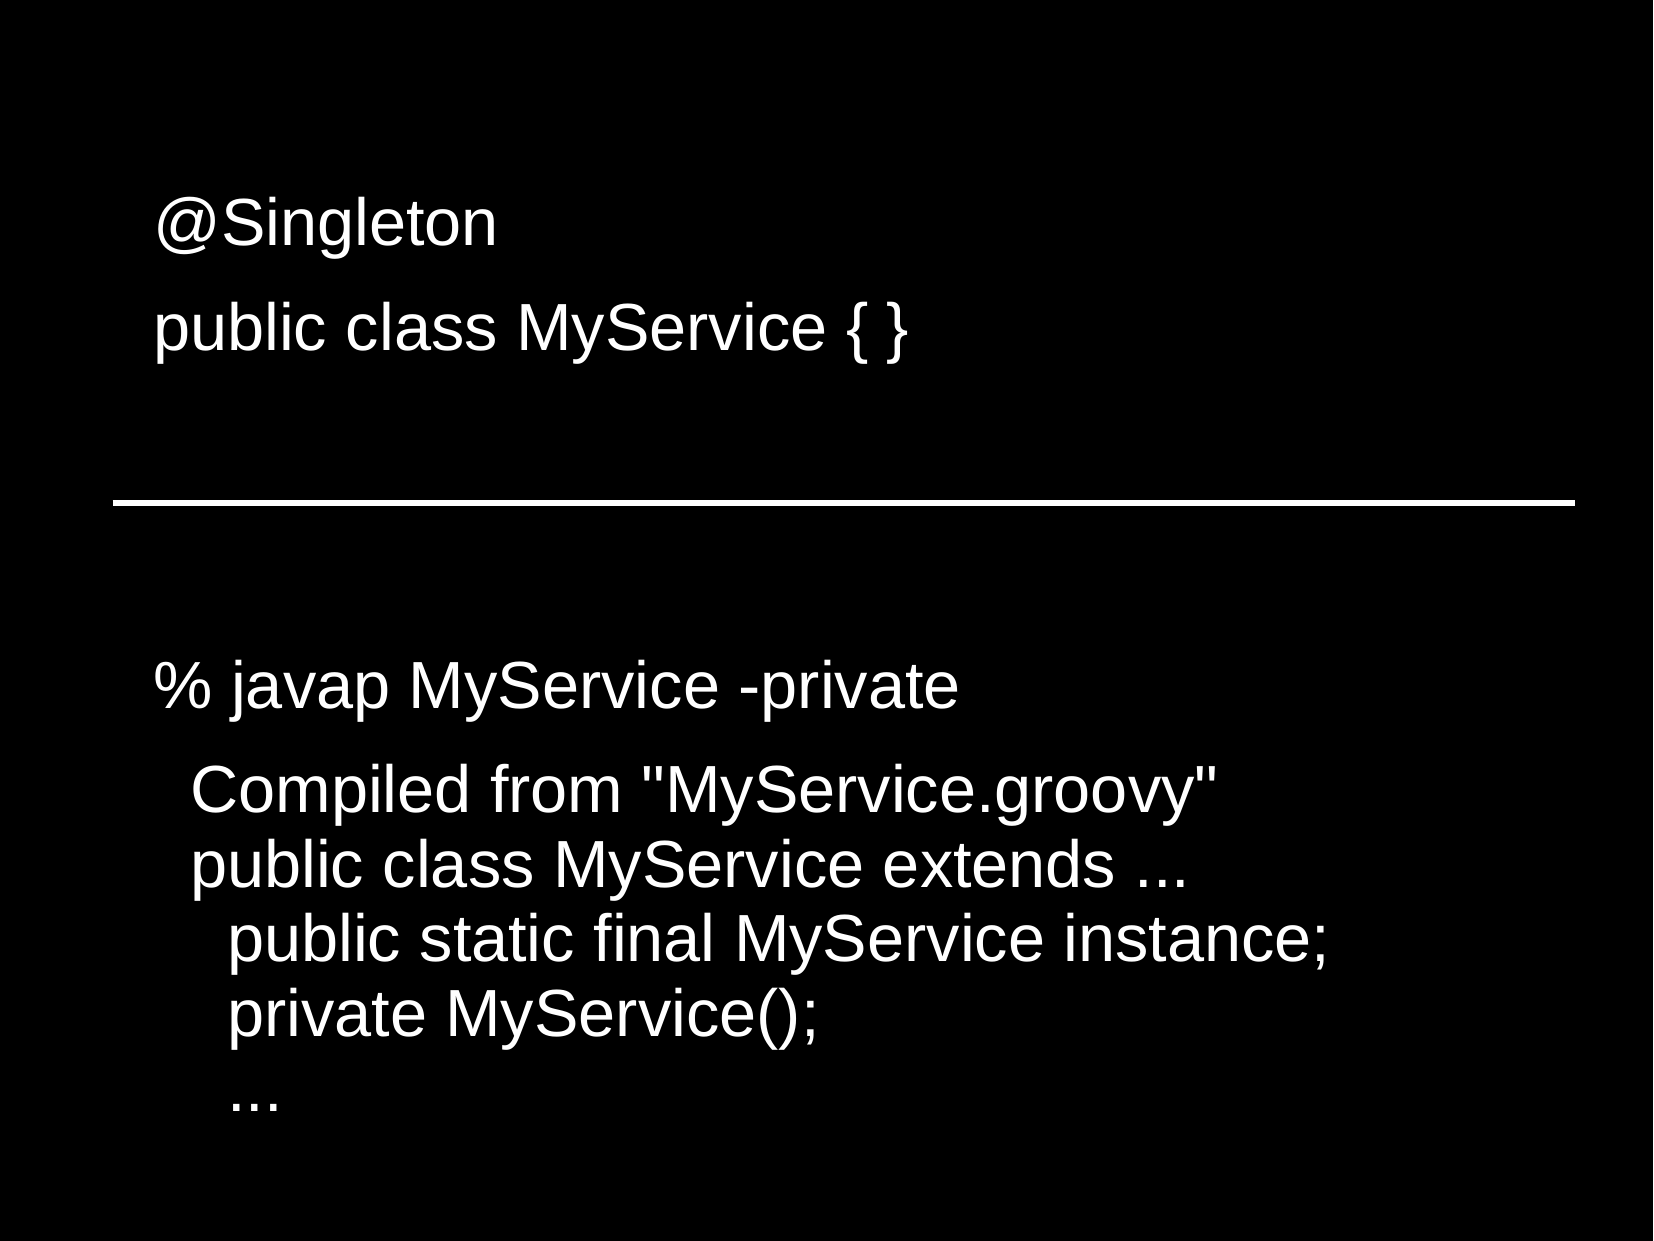

# @Singleton
public class MyService { }
% javap MyService -private
 Compiled from "MyService.groovy"
 public class MyService extends ...
 public static final MyService instance;
 private MyService();
 ...